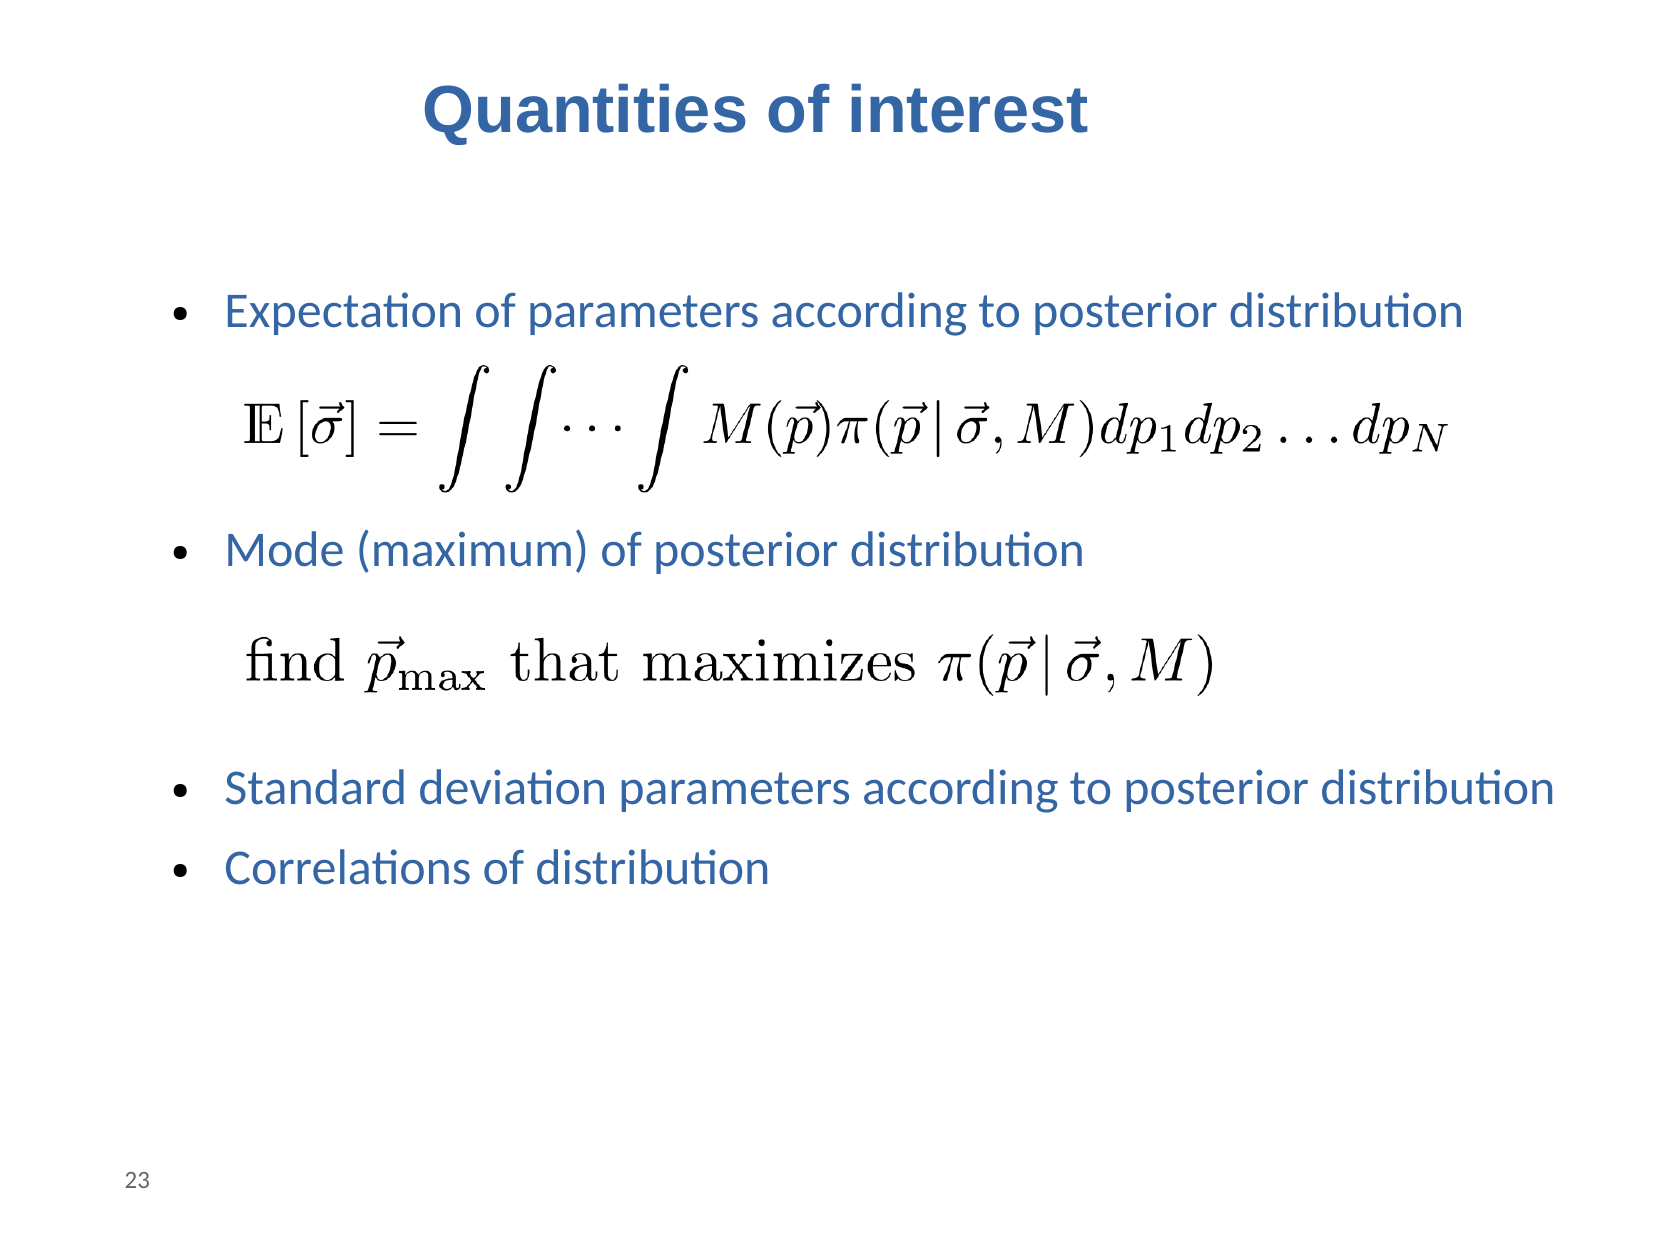

# Quantities of interest
Expectation of parameters according to posterior distribution
Mode (maximum) of posterior distribution
Standard deviation parameters according to posterior distribution
Correlations of distribution
23